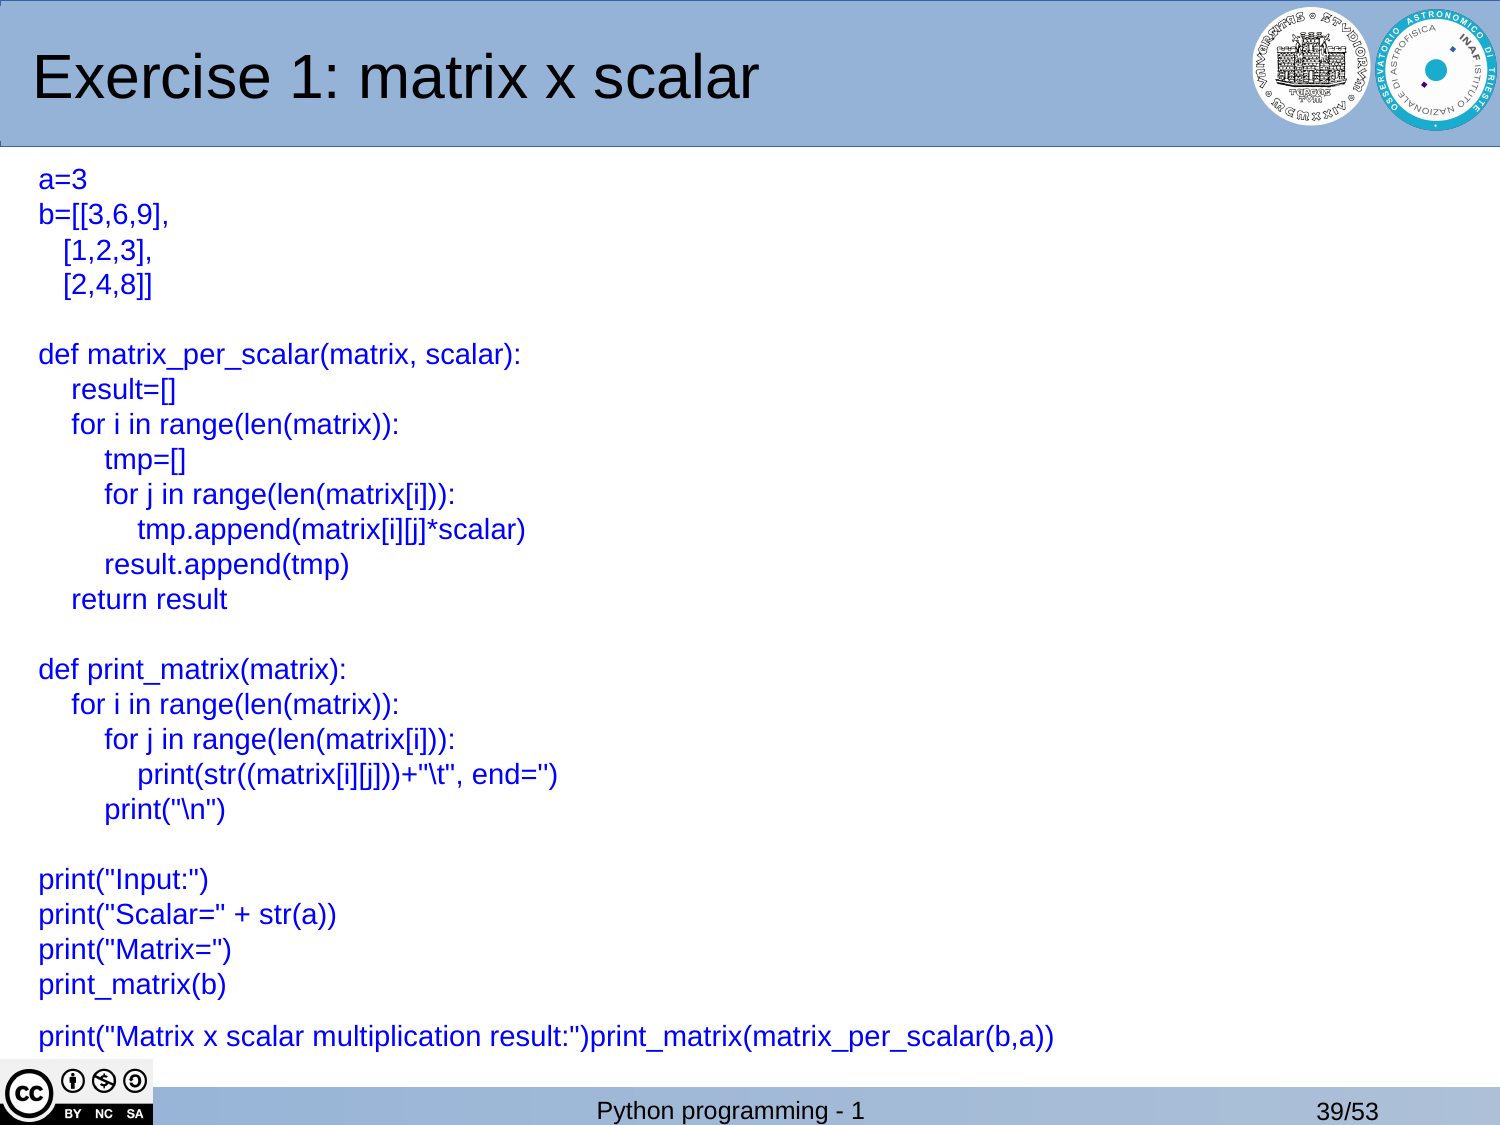

Exercise 1: matrix x scalar
# a=3
b=[[3,6,9],
 [1,2,3],
 [2,4,8]]
def matrix_per_scalar(matrix, scalar):
 result=[]
 for i in range(len(matrix)):
 tmp=[]
 for j in range(len(matrix[i])):
 tmp.append(matrix[i][j]*scalar)
 result.append(tmp)
 return result
def print_matrix(matrix):
 for i in range(len(matrix)):
 for j in range(len(matrix[i])):
 print(str((matrix[i][j]))+"\t", end='')
 print("\n")
print("Input:")
print("Scalar=" + str(a))
print("Matrix=")
print_matrix(b)
print("Matrix x scalar multiplication result:")print_matrix(matrix_per_scalar(b,a))